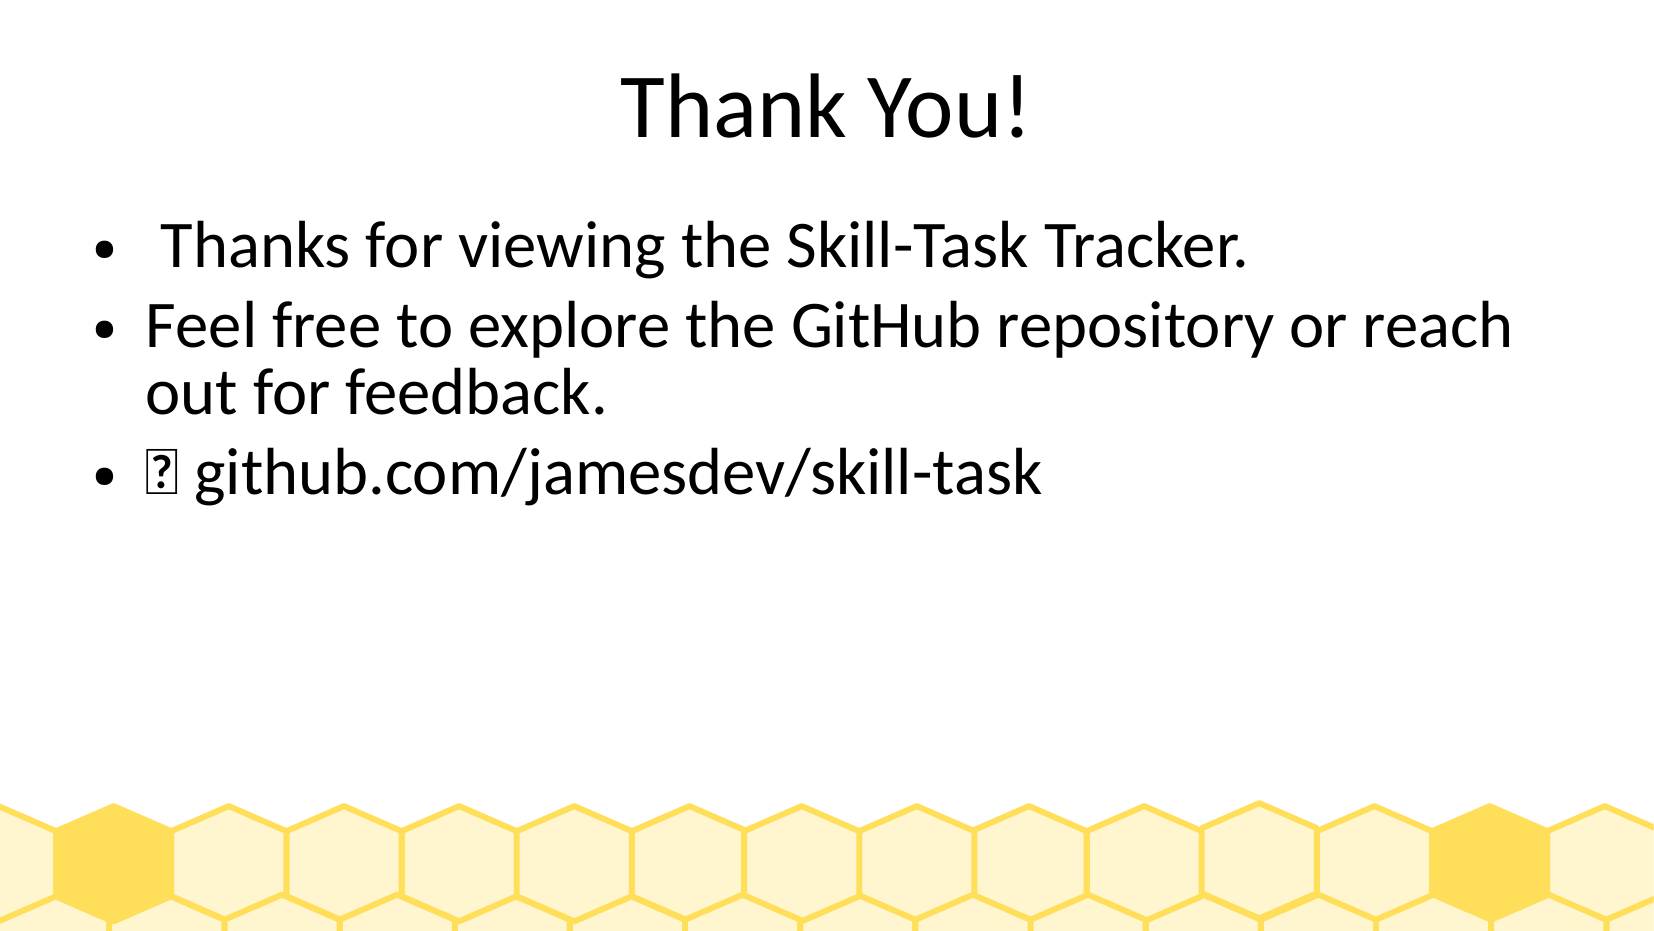

# Thank You!
 Thanks for viewing the Skill-Task Tracker.
Feel free to explore the GitHub repository or reach out for feedback.
🔗 github.com/jamesdev/skill-task